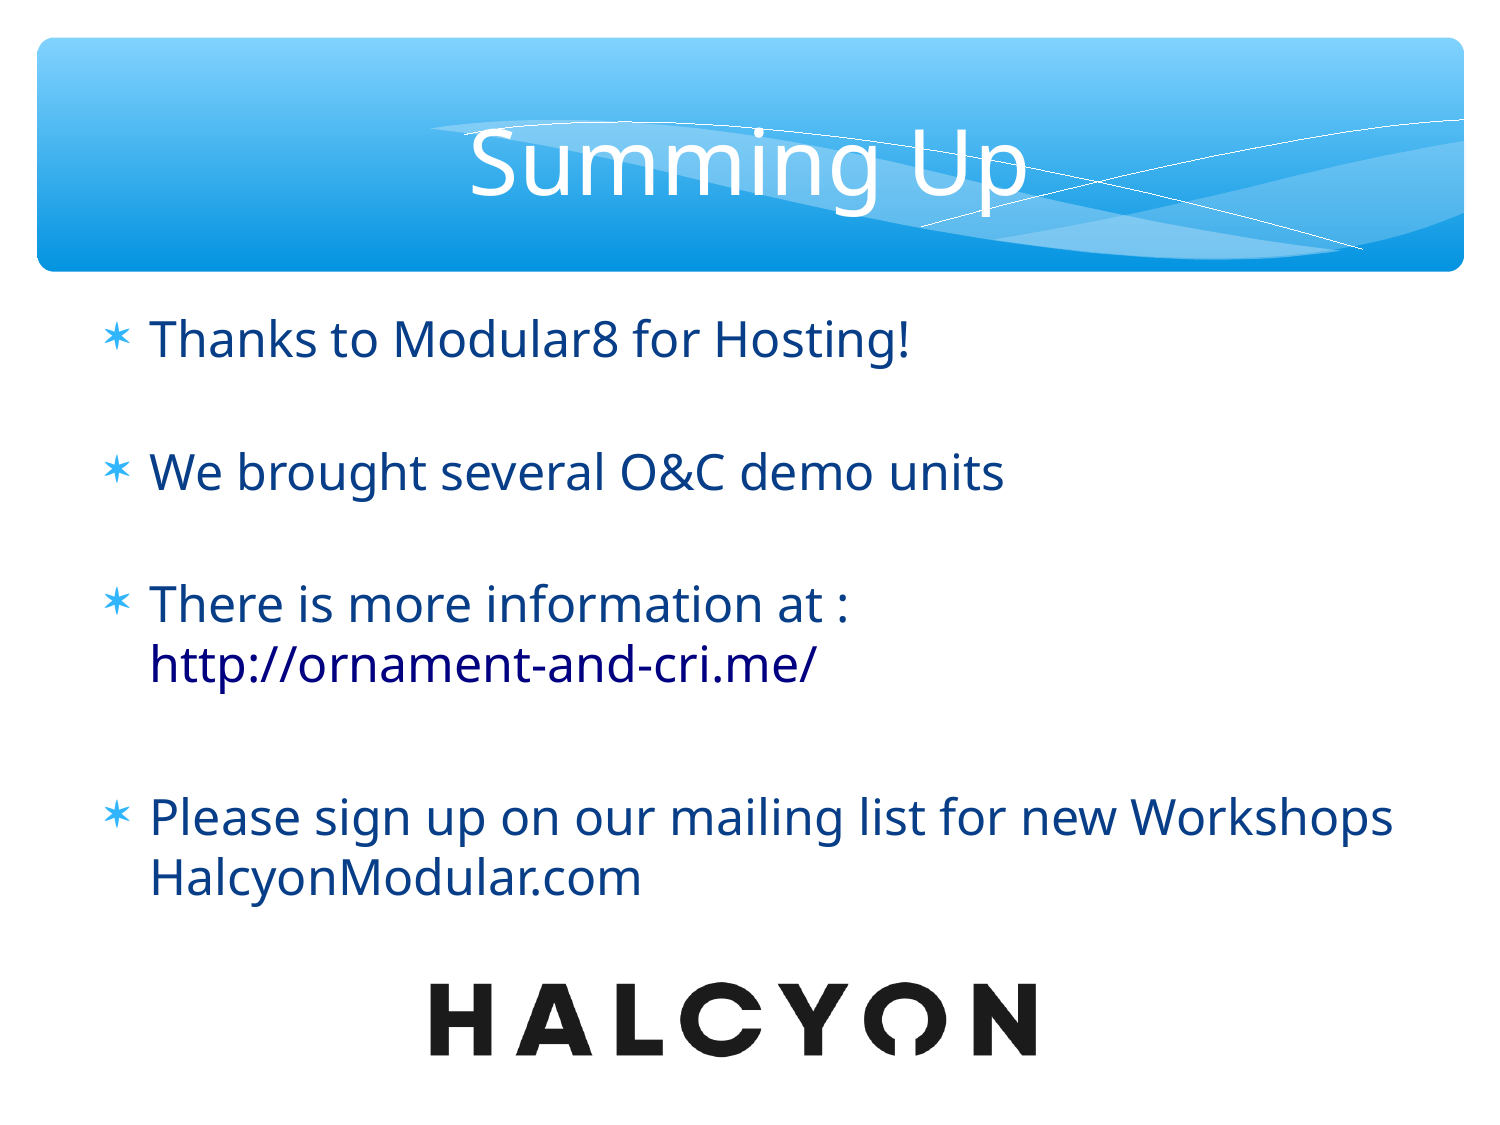

# Summing Up
Thanks to Modular8 for Hosting!
We brought several O&C demo units
There is more information at :
http://ornament-and-cri.me/
Please sign up on our mailing list for new Workshops
HalcyonModular.com